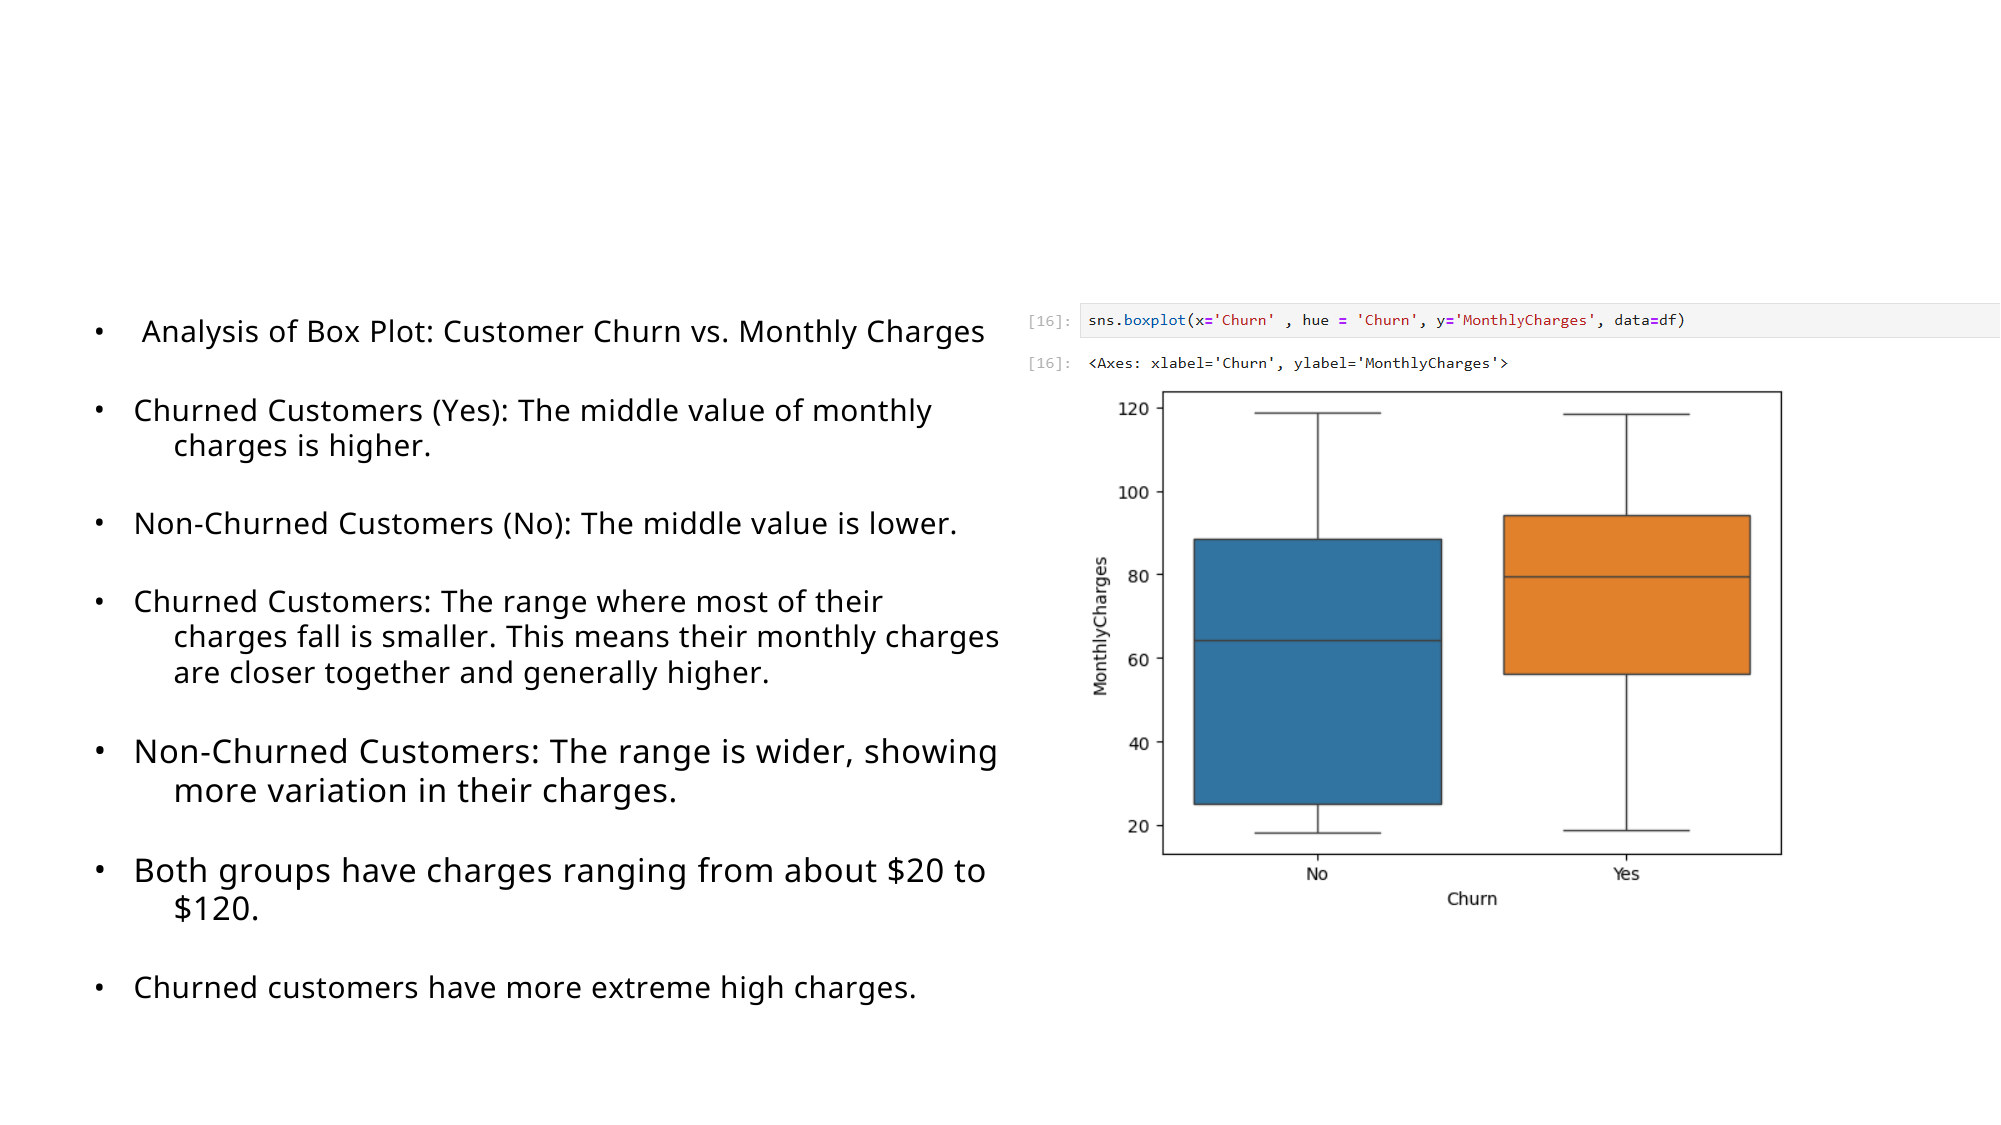

Relationship between cost and customer churn
 Analysis of Box Plot: Customer Churn vs. Monthly Charges
Churned Customers (Yes): The middle value of monthly charges is higher.
Non-Churned Customers (No): The middle value is lower.
Churned Customers: The range where most of their charges fall is smaller. This means their monthly charges are closer together and generally higher.
Non-Churned Customers: The range is wider, showing more variation in their charges.
Both groups have charges ranging from about $20 to $120.
Churned customers have more extreme high charges.